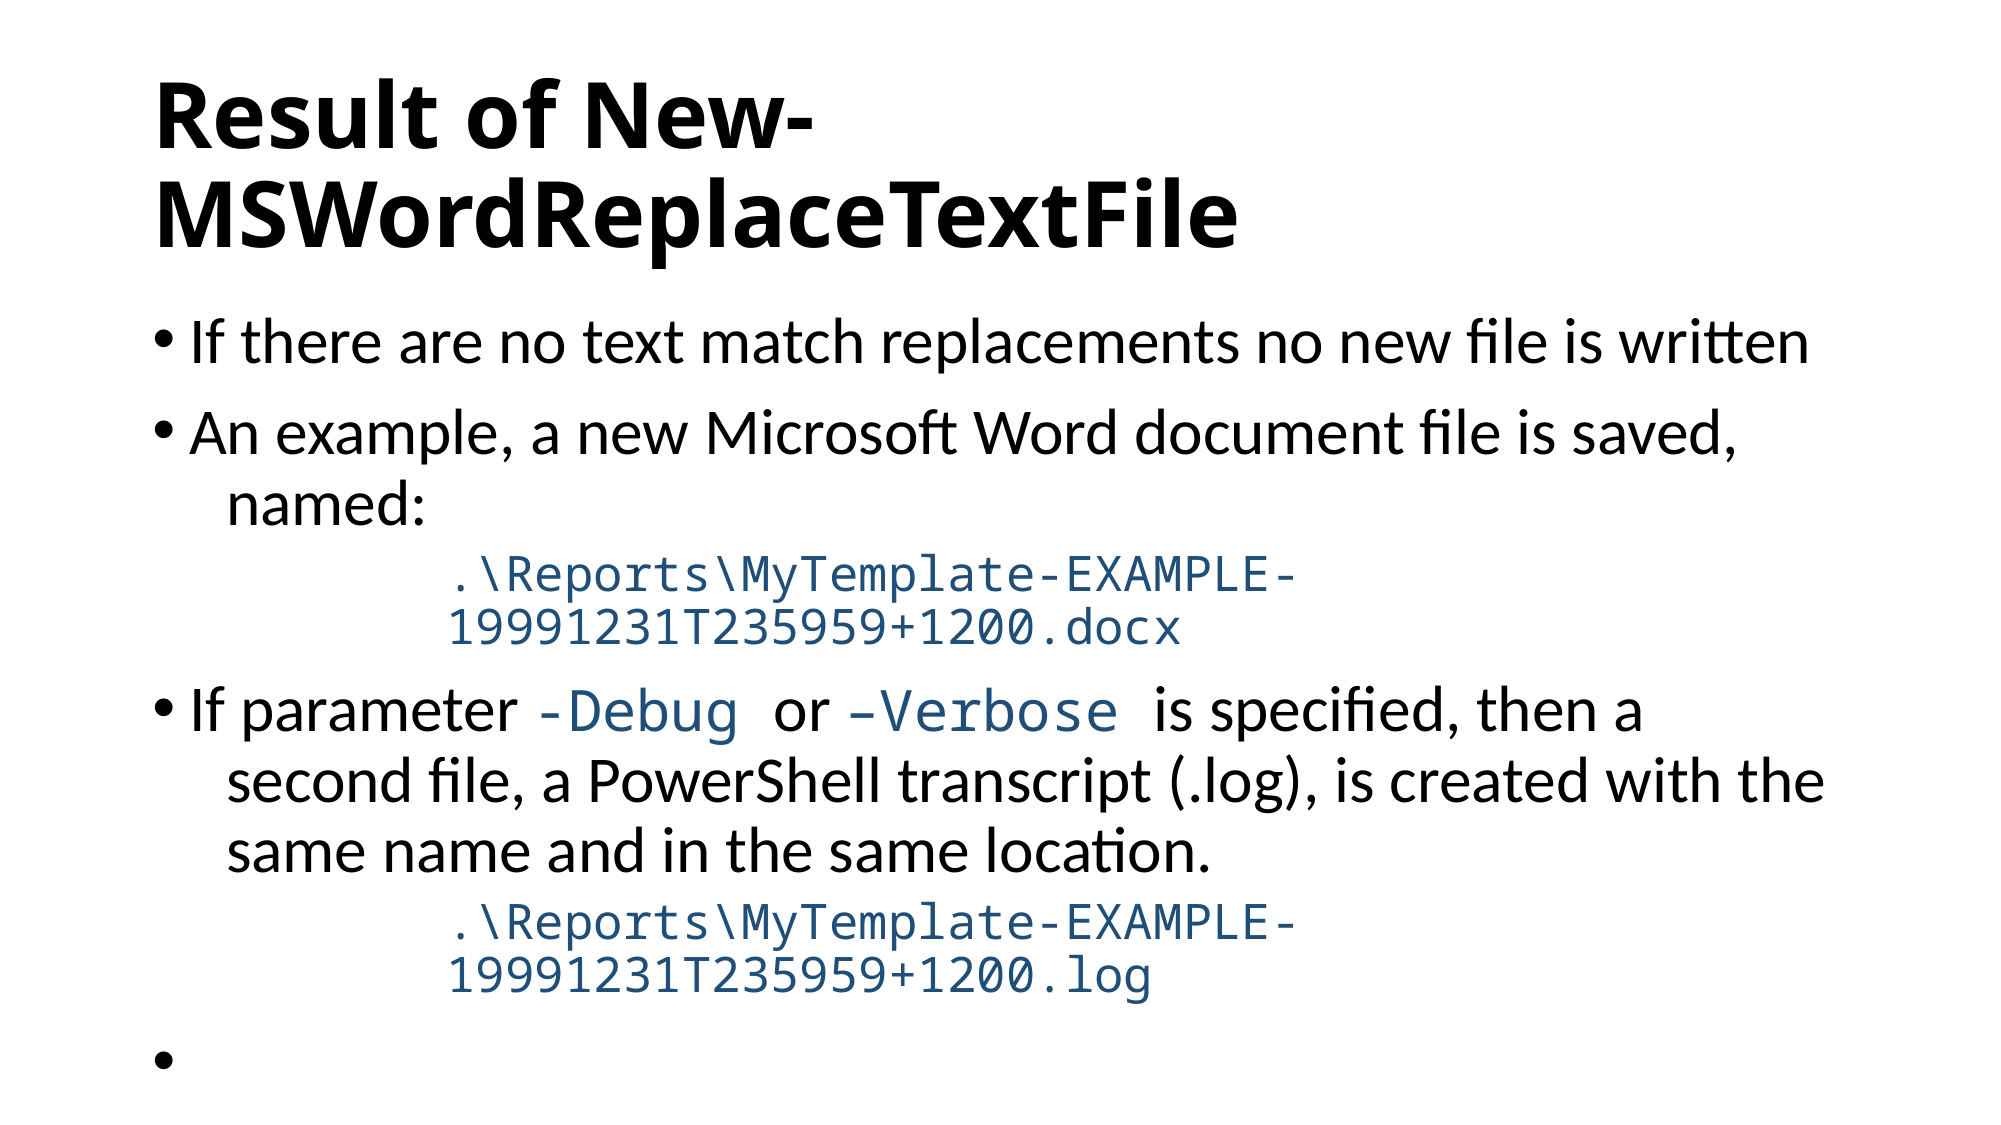

# Result of New-MSWordReplaceTextFile
If there are no text match replacements no new file is written
An example, a new Microsoft Word document file is saved, named:
.\Reports\MyTemplate-EXAMPLE-19991231T235959+1200.docx
If parameter -Debug or –Verbose is specified, then a second file, a PowerShell transcript (.log), is created with the same name and in the same location.
.\Reports\MyTemplate-EXAMPLE-19991231T235959+1200.log